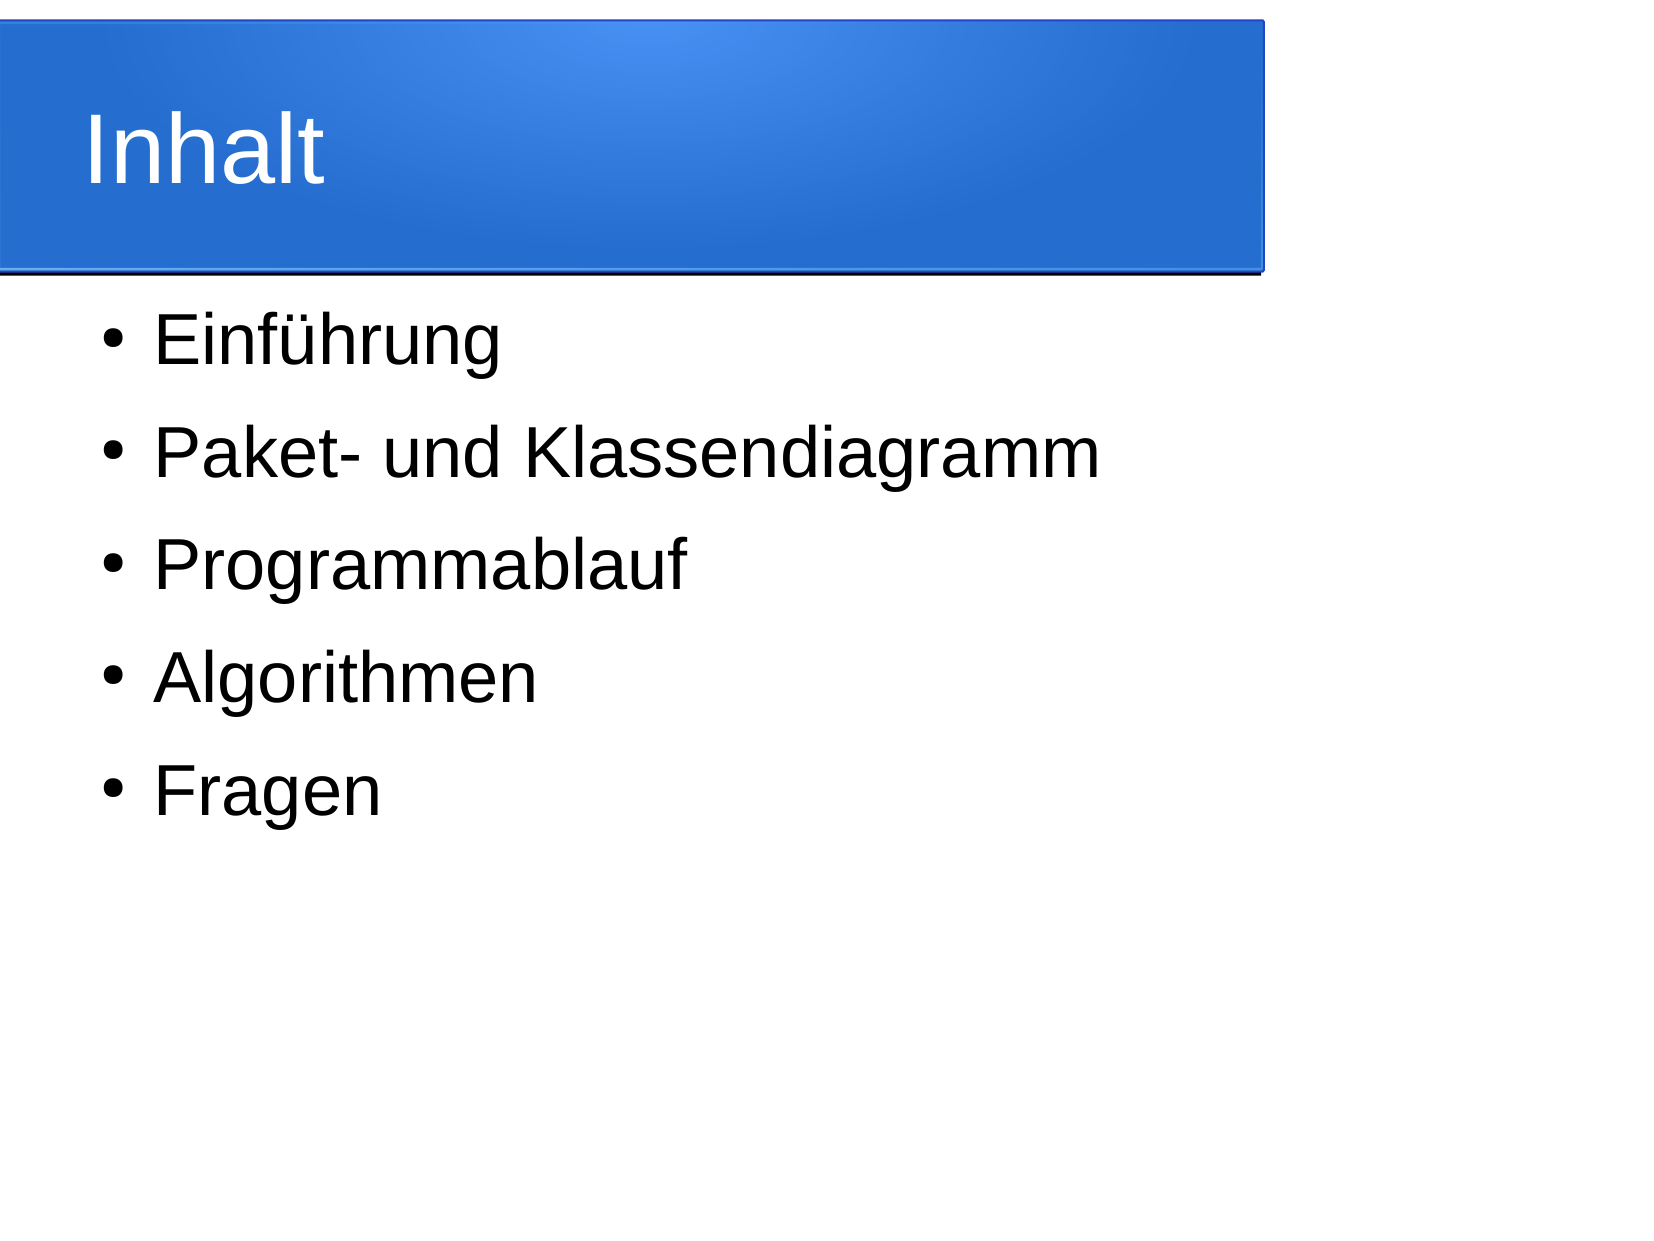

# Inhalt
Einführung
Paket- und Klassendiagramm
Programmablauf
Algorithmen
Fragen